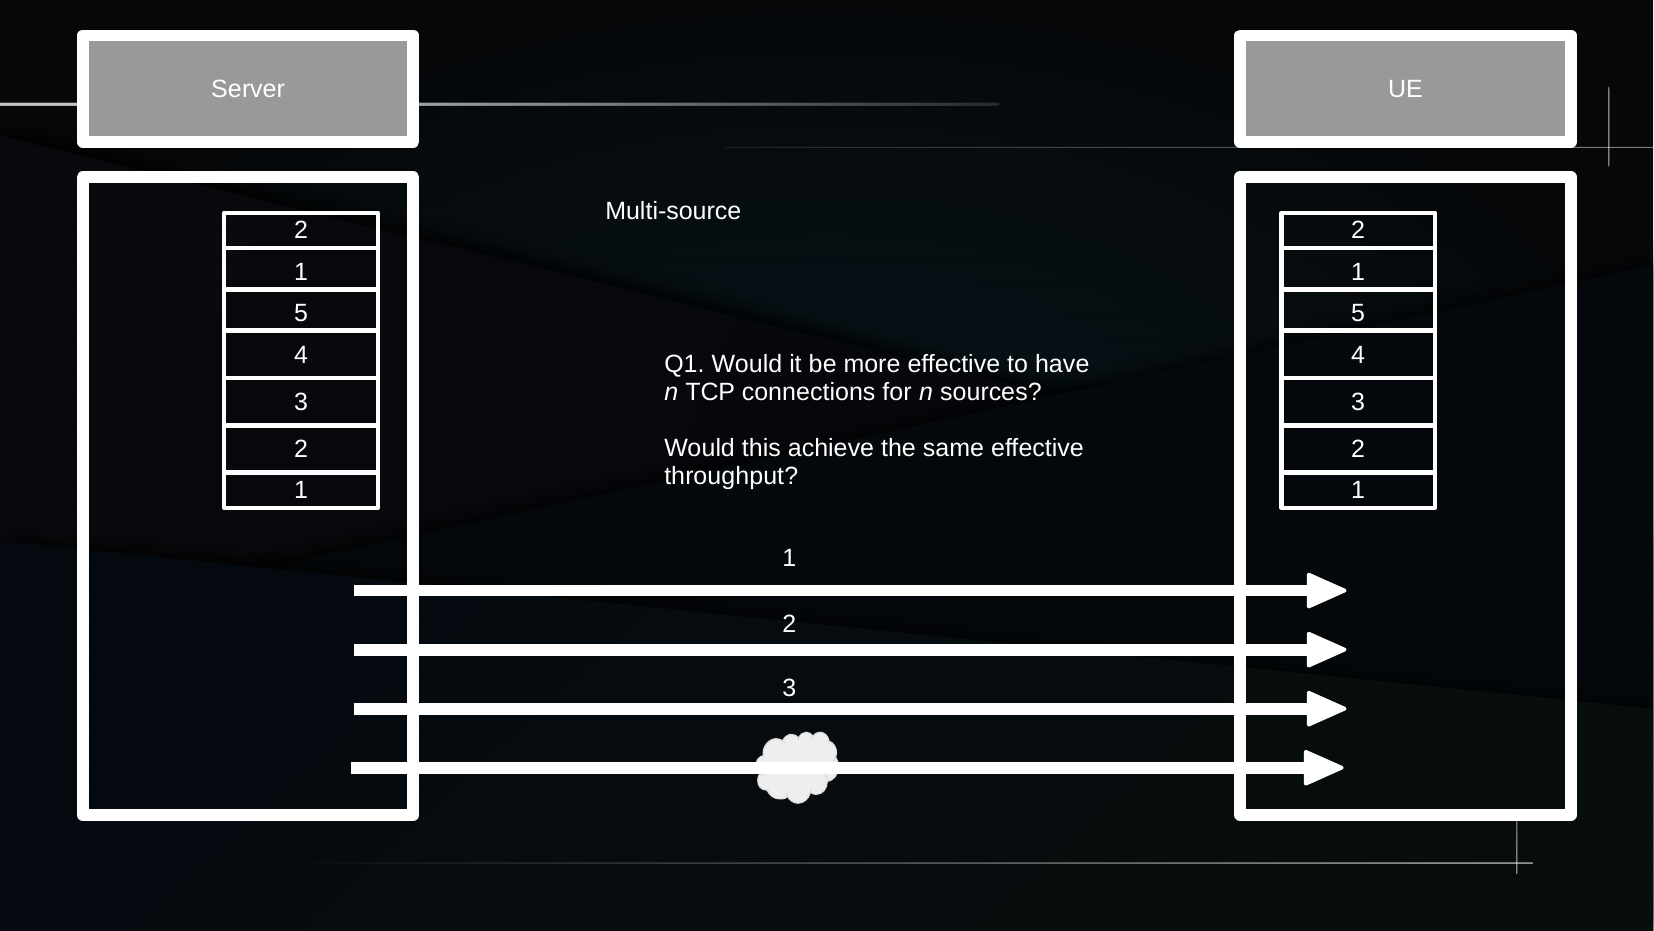

Server
UE
Multi-source
2
2
1
1
5
5
4
4
Q1. Would it be more effective to have n TCP connections for n sources?
Would this achieve the same effective throughput?
3
3
2
2
1
1
1
2
3